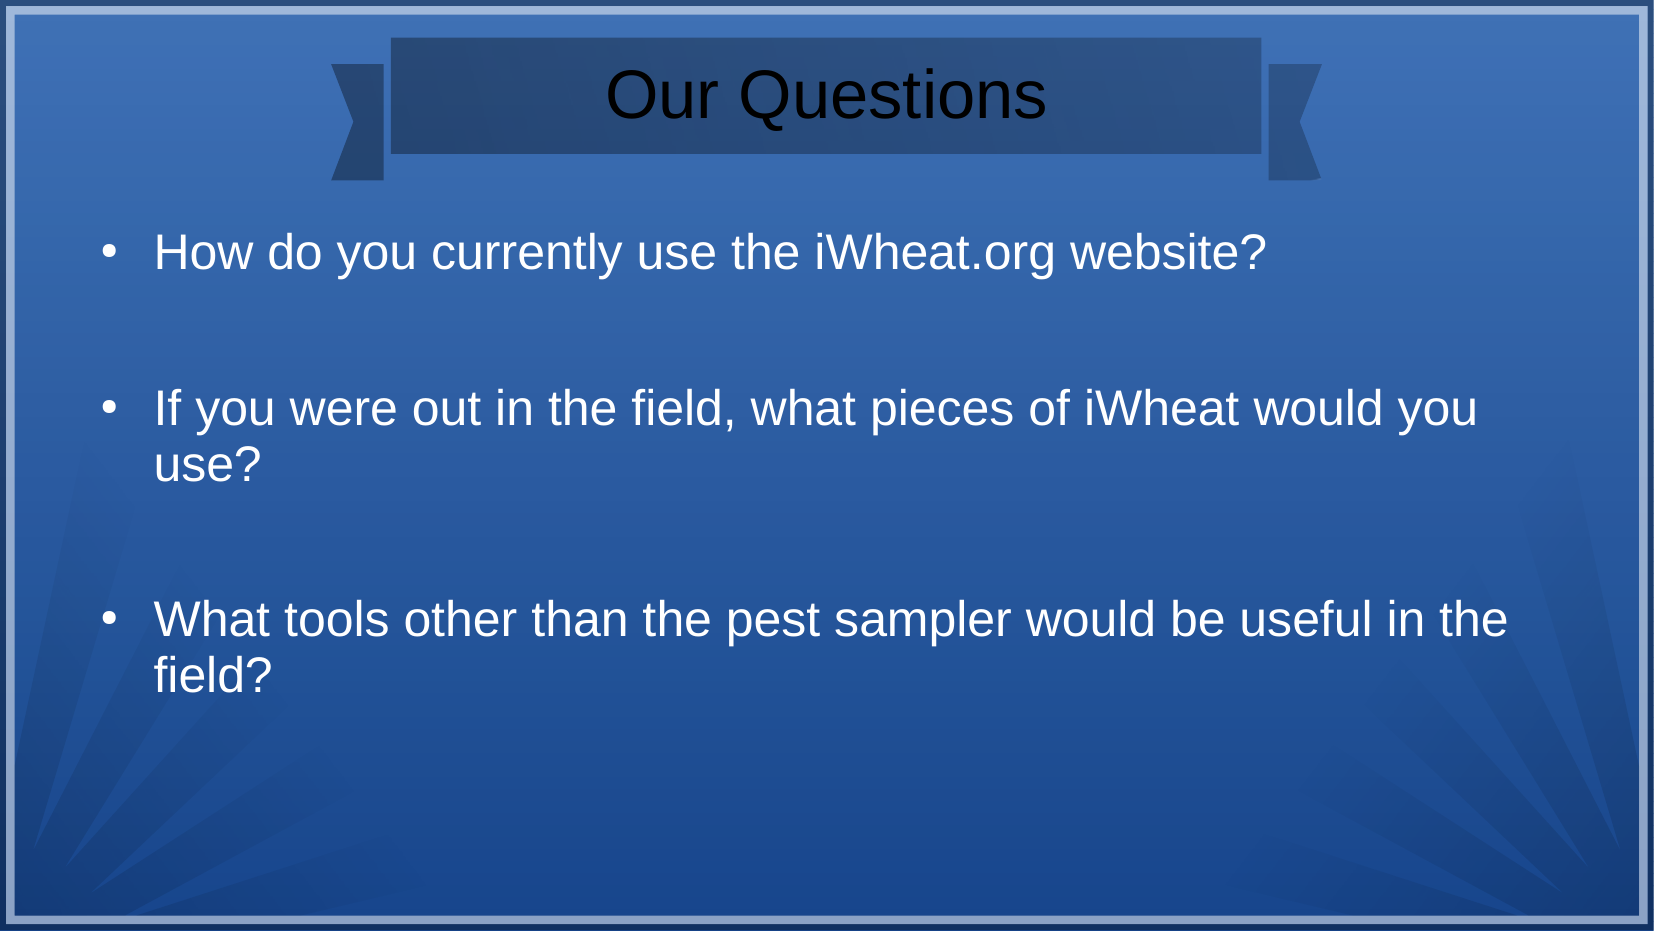

# Our Questions
How do you currently use the iWheat.org website?
If you were out in the field, what pieces of iWheat would you use?
What tools other than the pest sampler would be useful in the field?